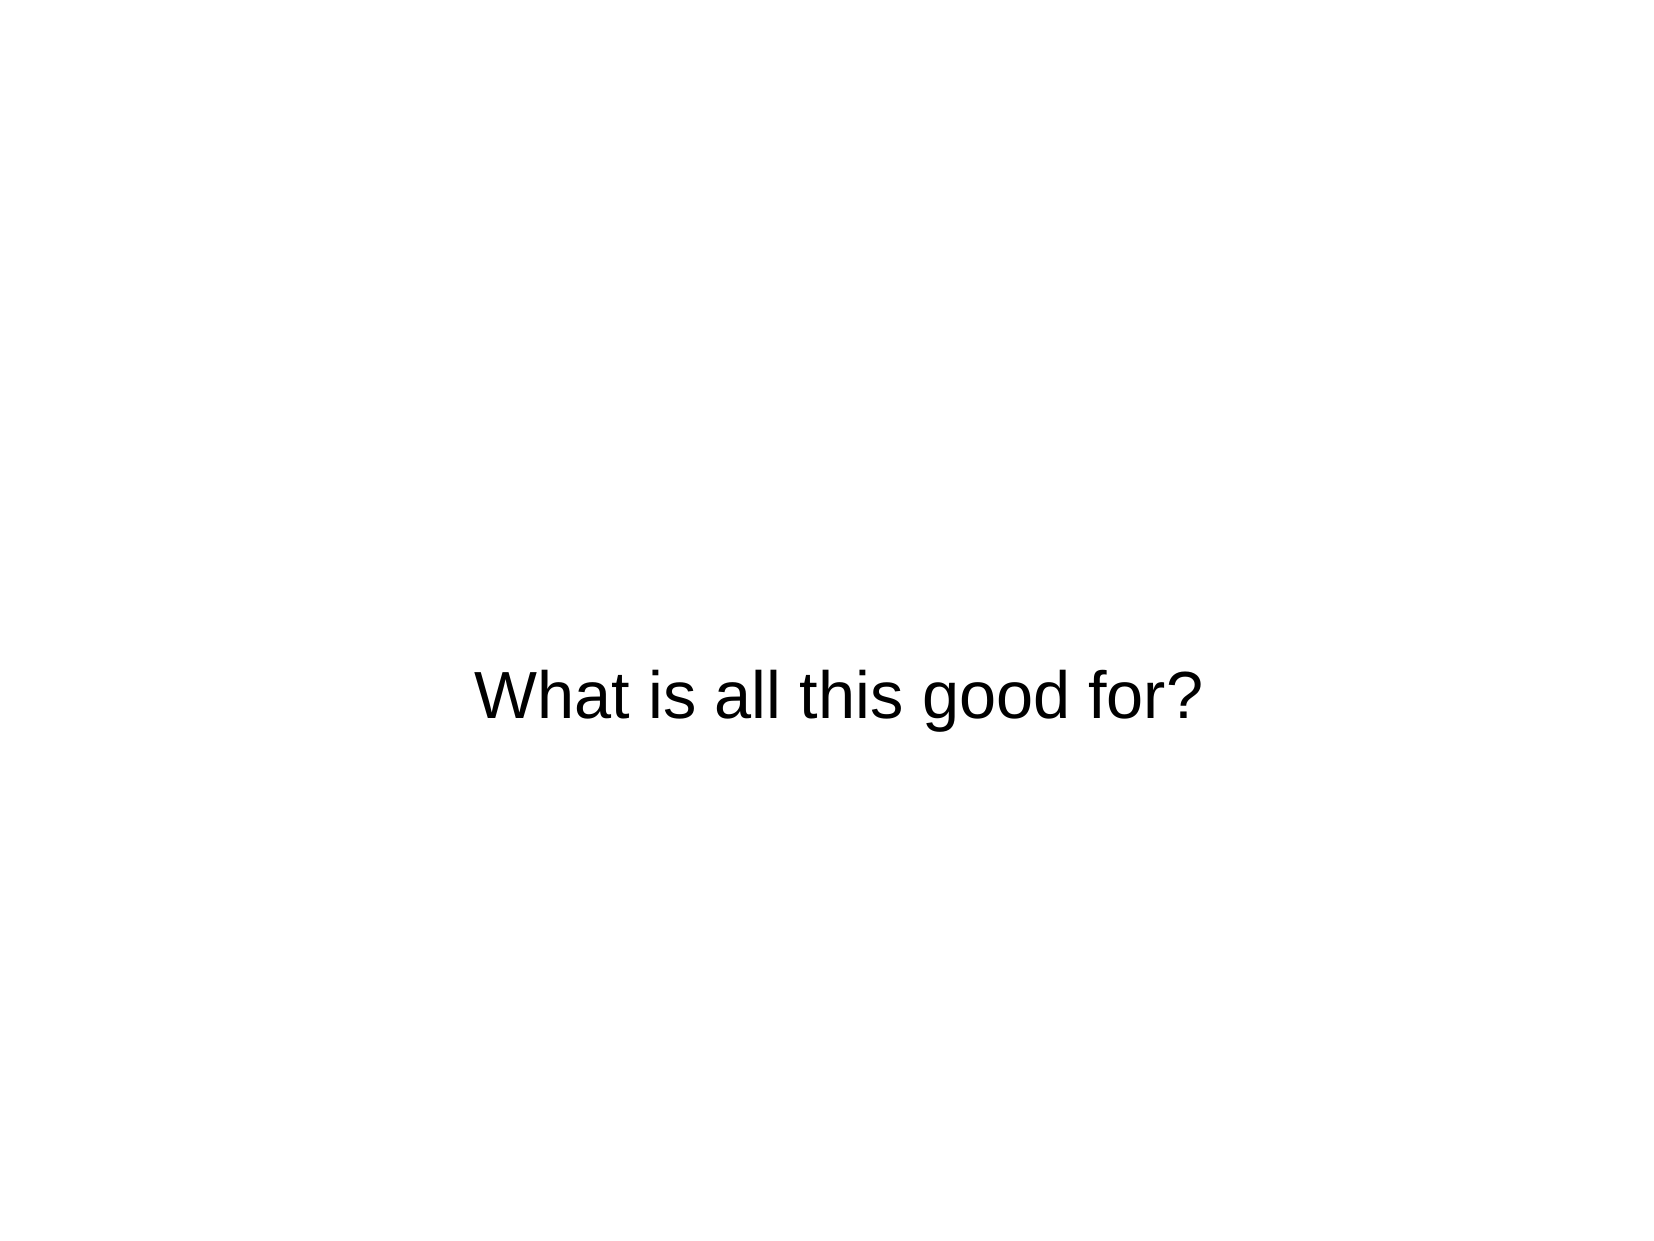

#
What is all this good for?